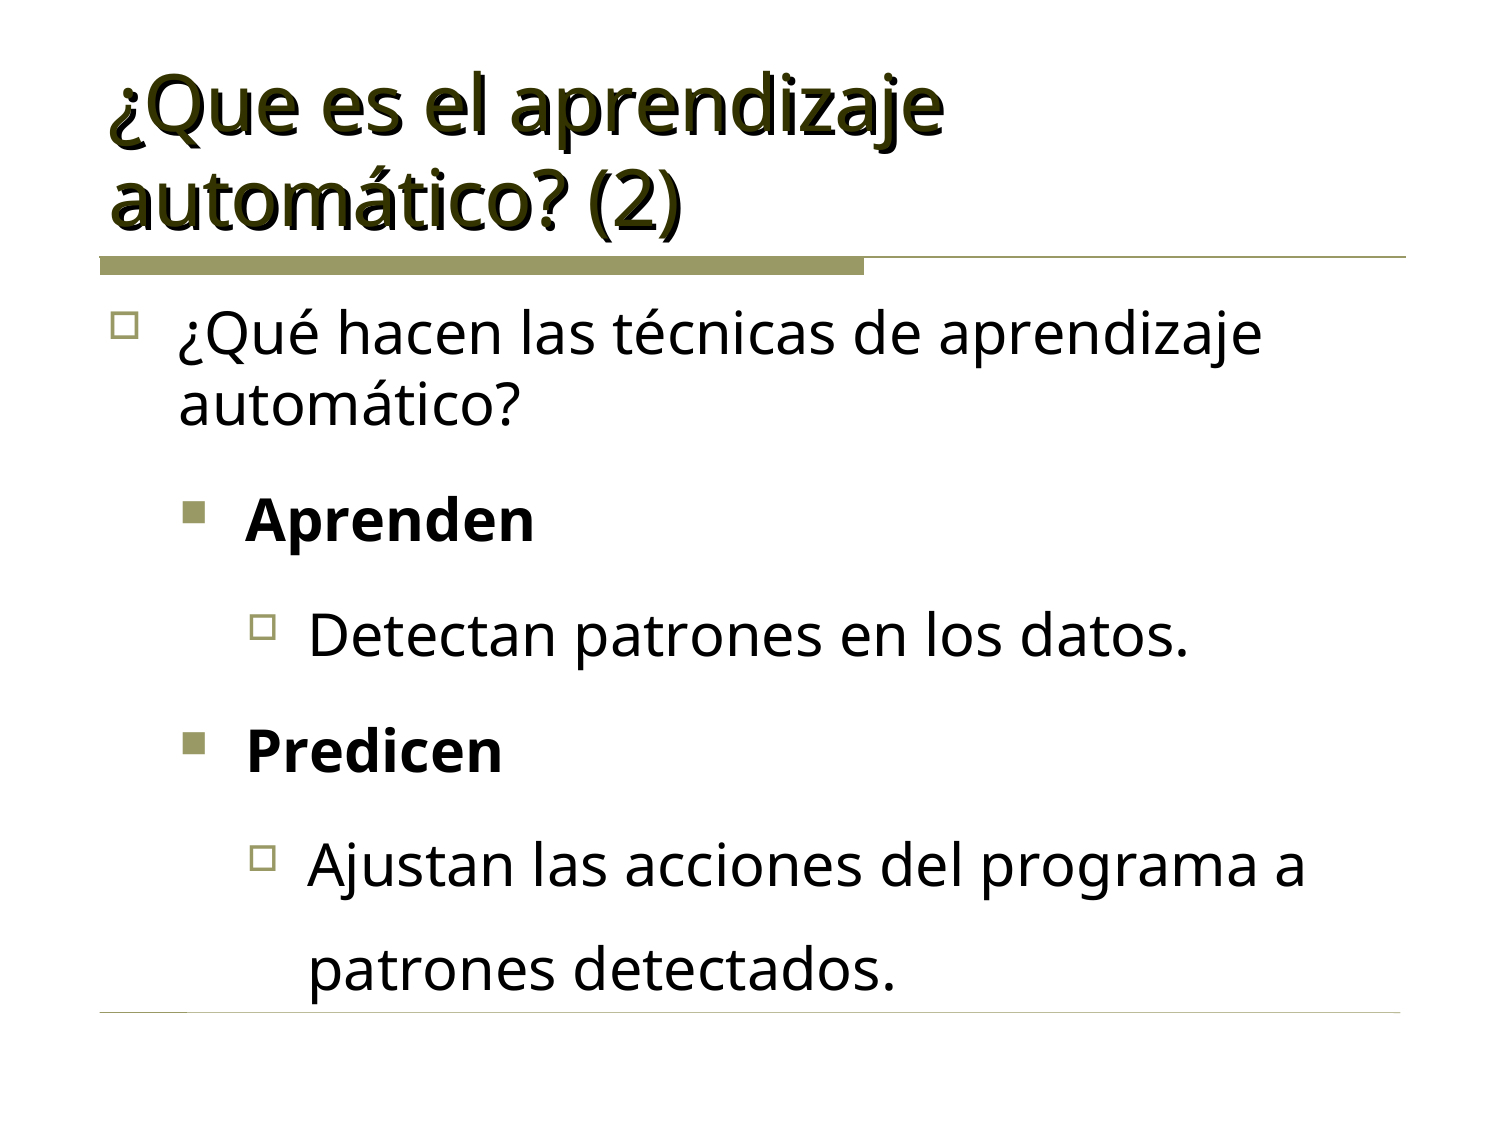

# ¿Que es el aprendizaje automático? (2)
¿Qué hacen las técnicas de aprendizaje automático?
Aprenden
Detectan patrones en los datos.
Predicen
Ajustan las acciones del programa a patrones detectados.